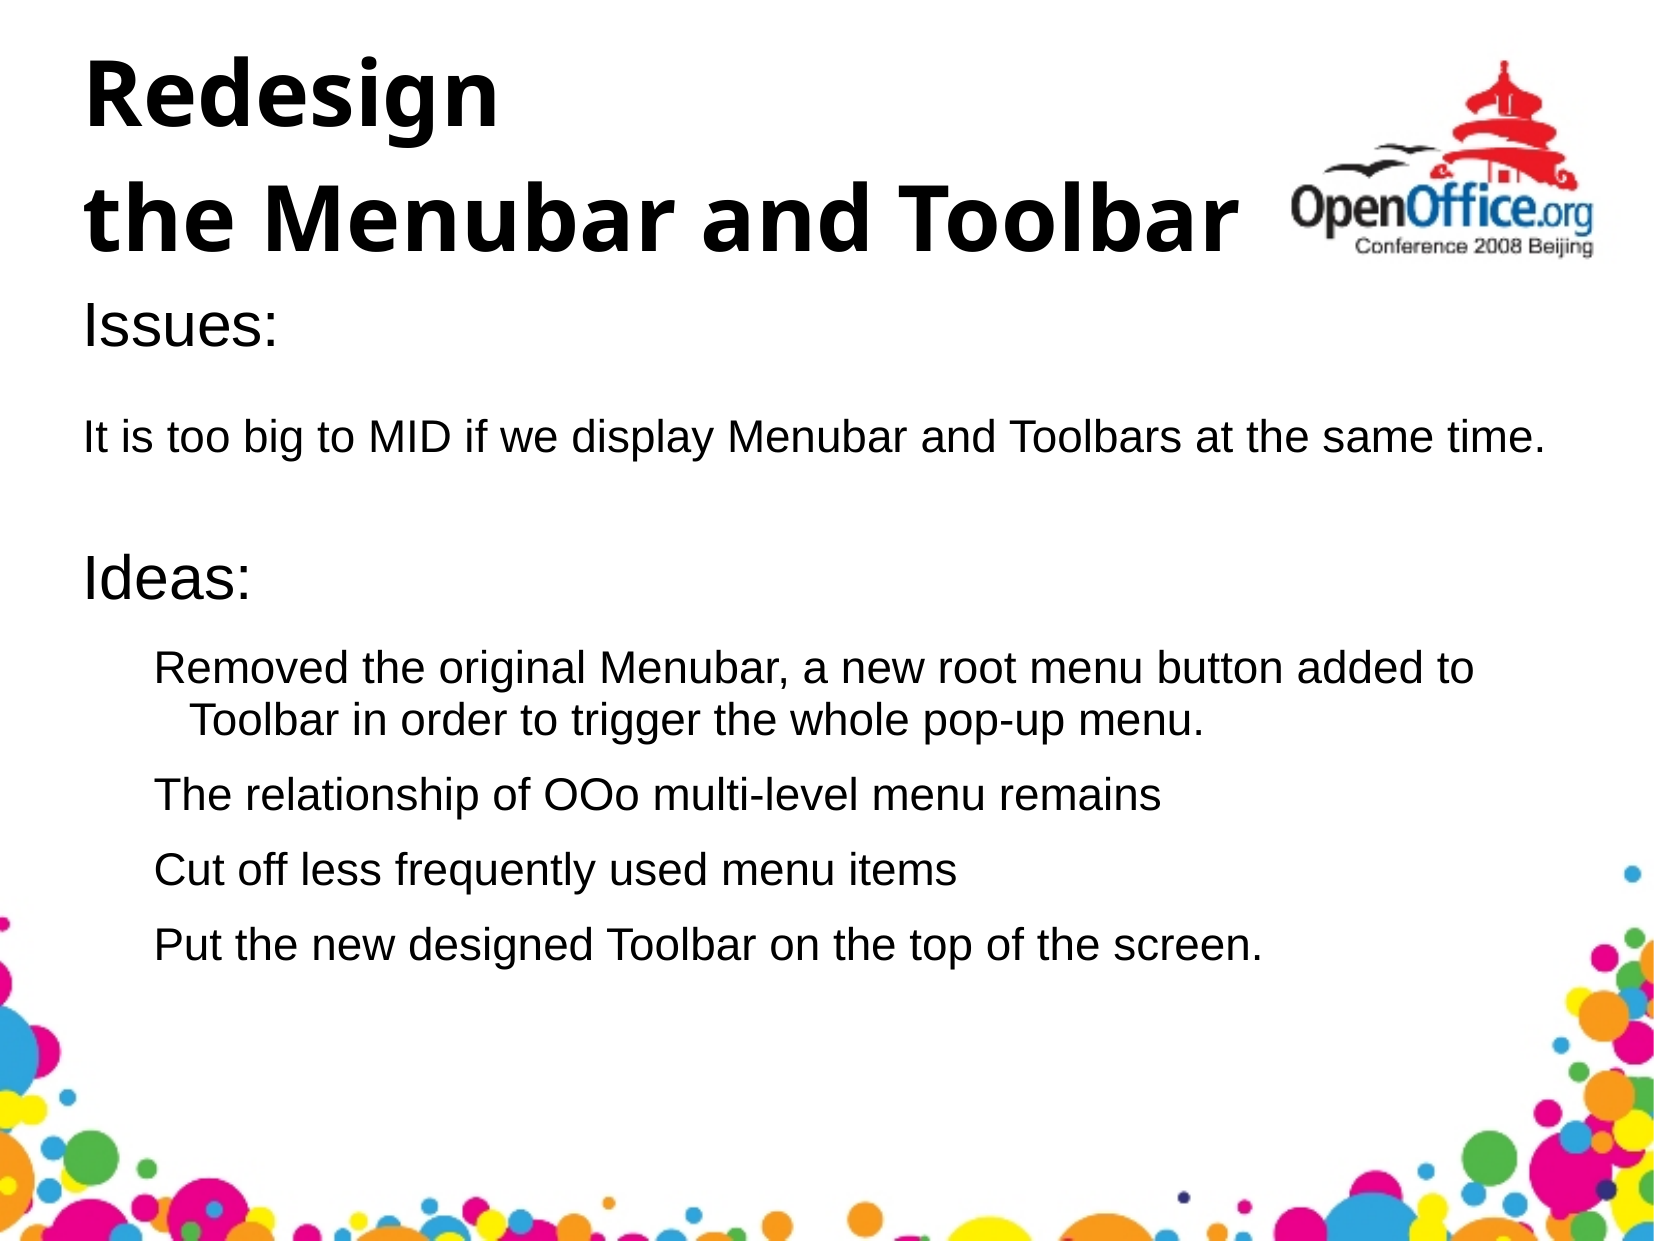

# Redesign the Menubar and Toolbar
Issues:
It is too big to MID if we display Menubar and Toolbars at the same time.
Ideas:
Removed the original Menubar, a new root menu button added to Toolbar in order to trigger the whole pop-up menu.
The relationship of OOo multi-level menu remains
Cut off less frequently used menu items
Put the new designed Toolbar on the top of the screen.